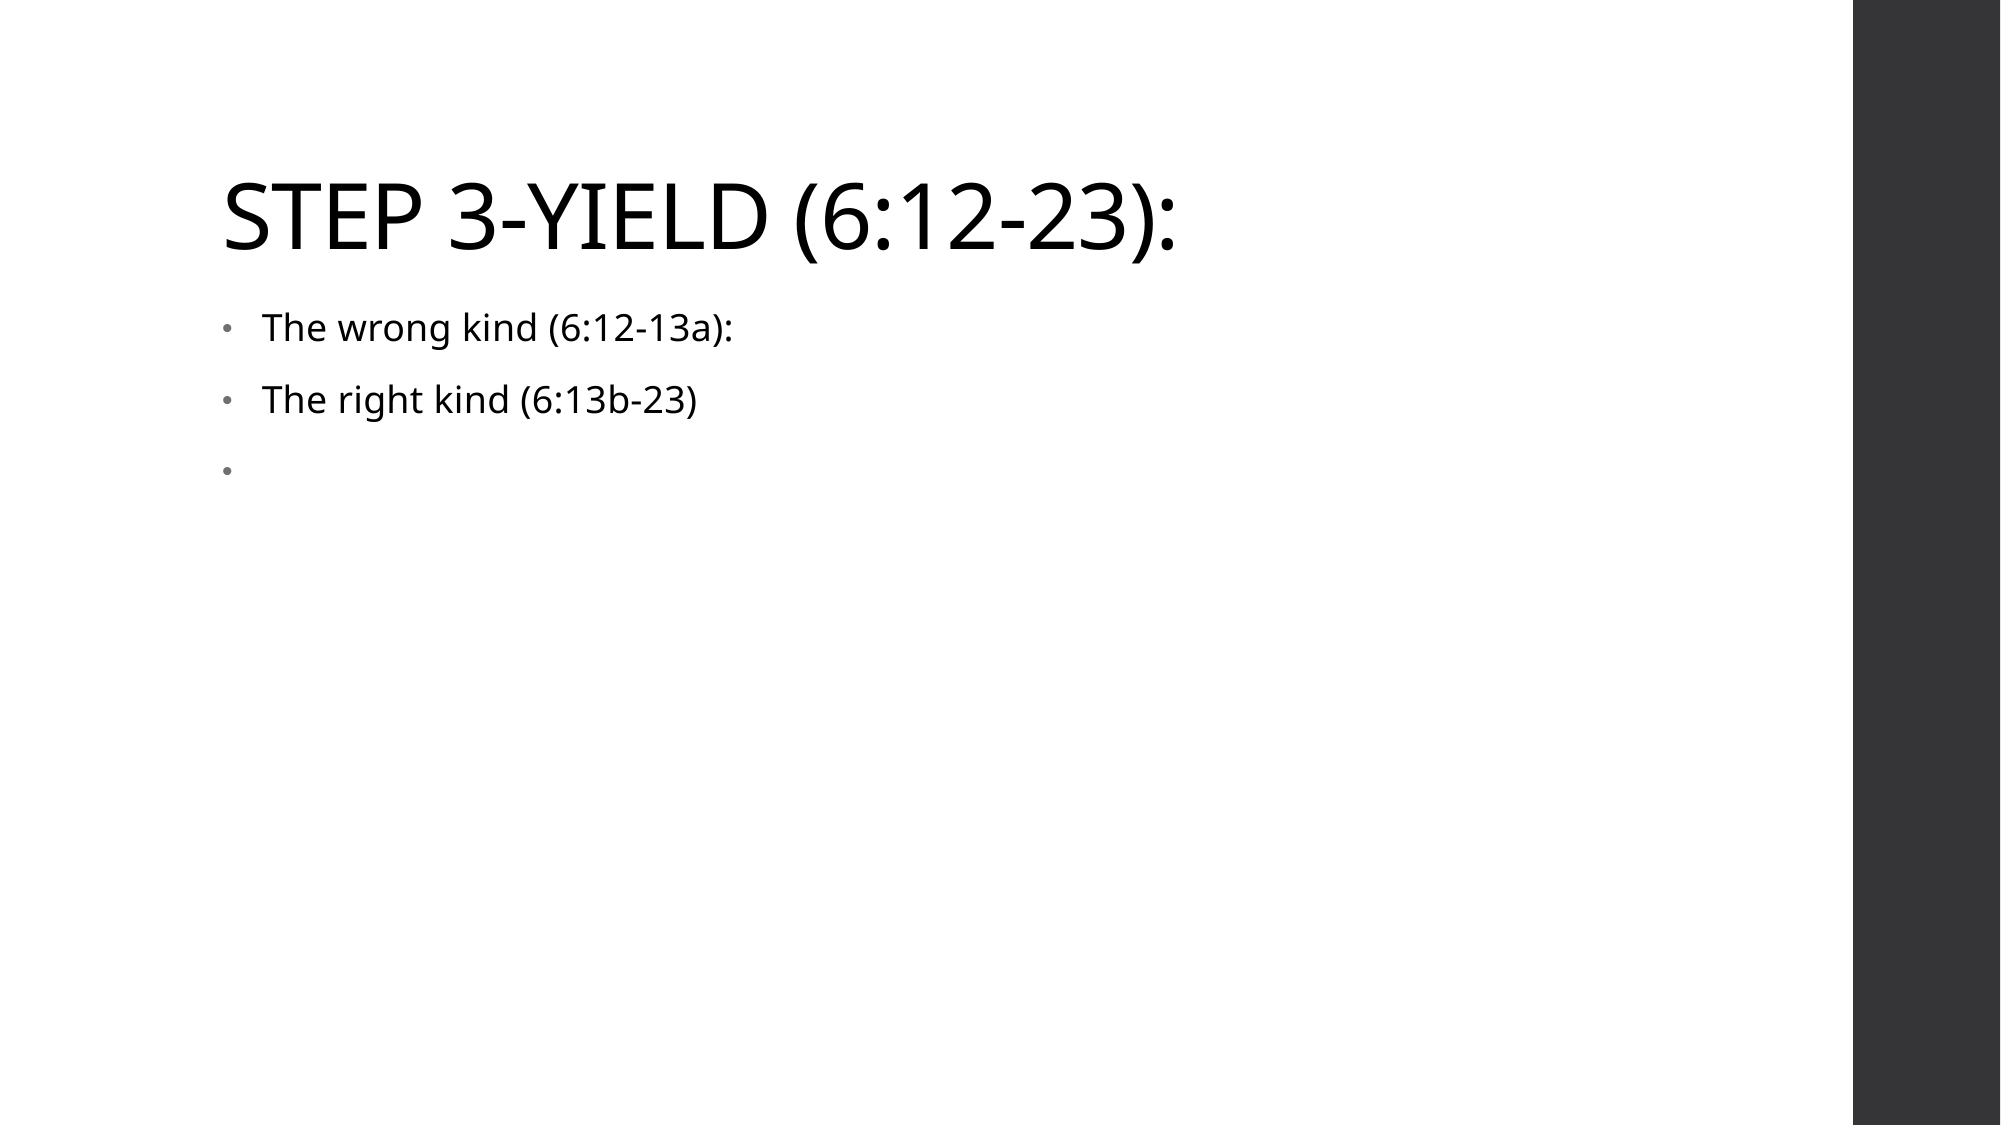

# STEP 3-YIELD (6:12-23):
 The wrong kind (6:12-13a):
 The right kind (6:13b-23)